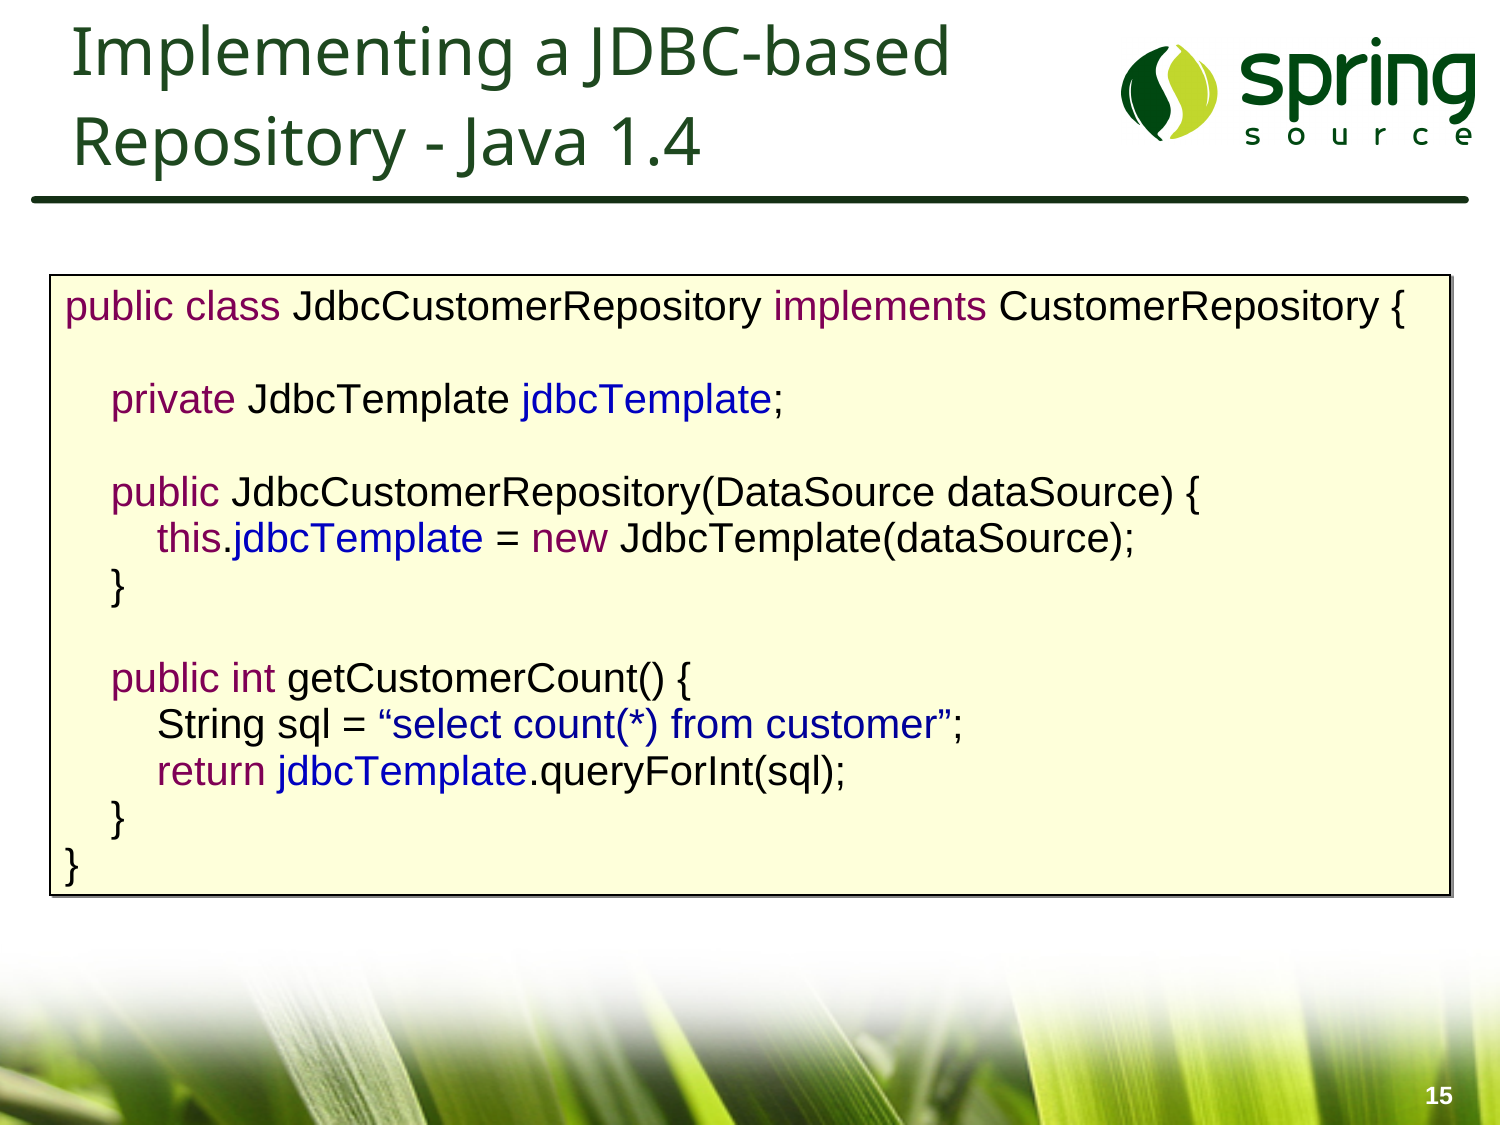

# Implementing a JDBC-based Repository - Java 1.4
public class JdbcCustomerRepository implements CustomerRepository {
 private JdbcTemplate jdbcTemplate;
 public JdbcCustomerRepository(DataSource dataSource) {
 this.jdbcTemplate = new JdbcTemplate(dataSource);
 }
 public int getCustomerCount() {
 String sql = “select count(*) from customer”;
 return jdbcTemplate.queryForInt(sql);
 }
}